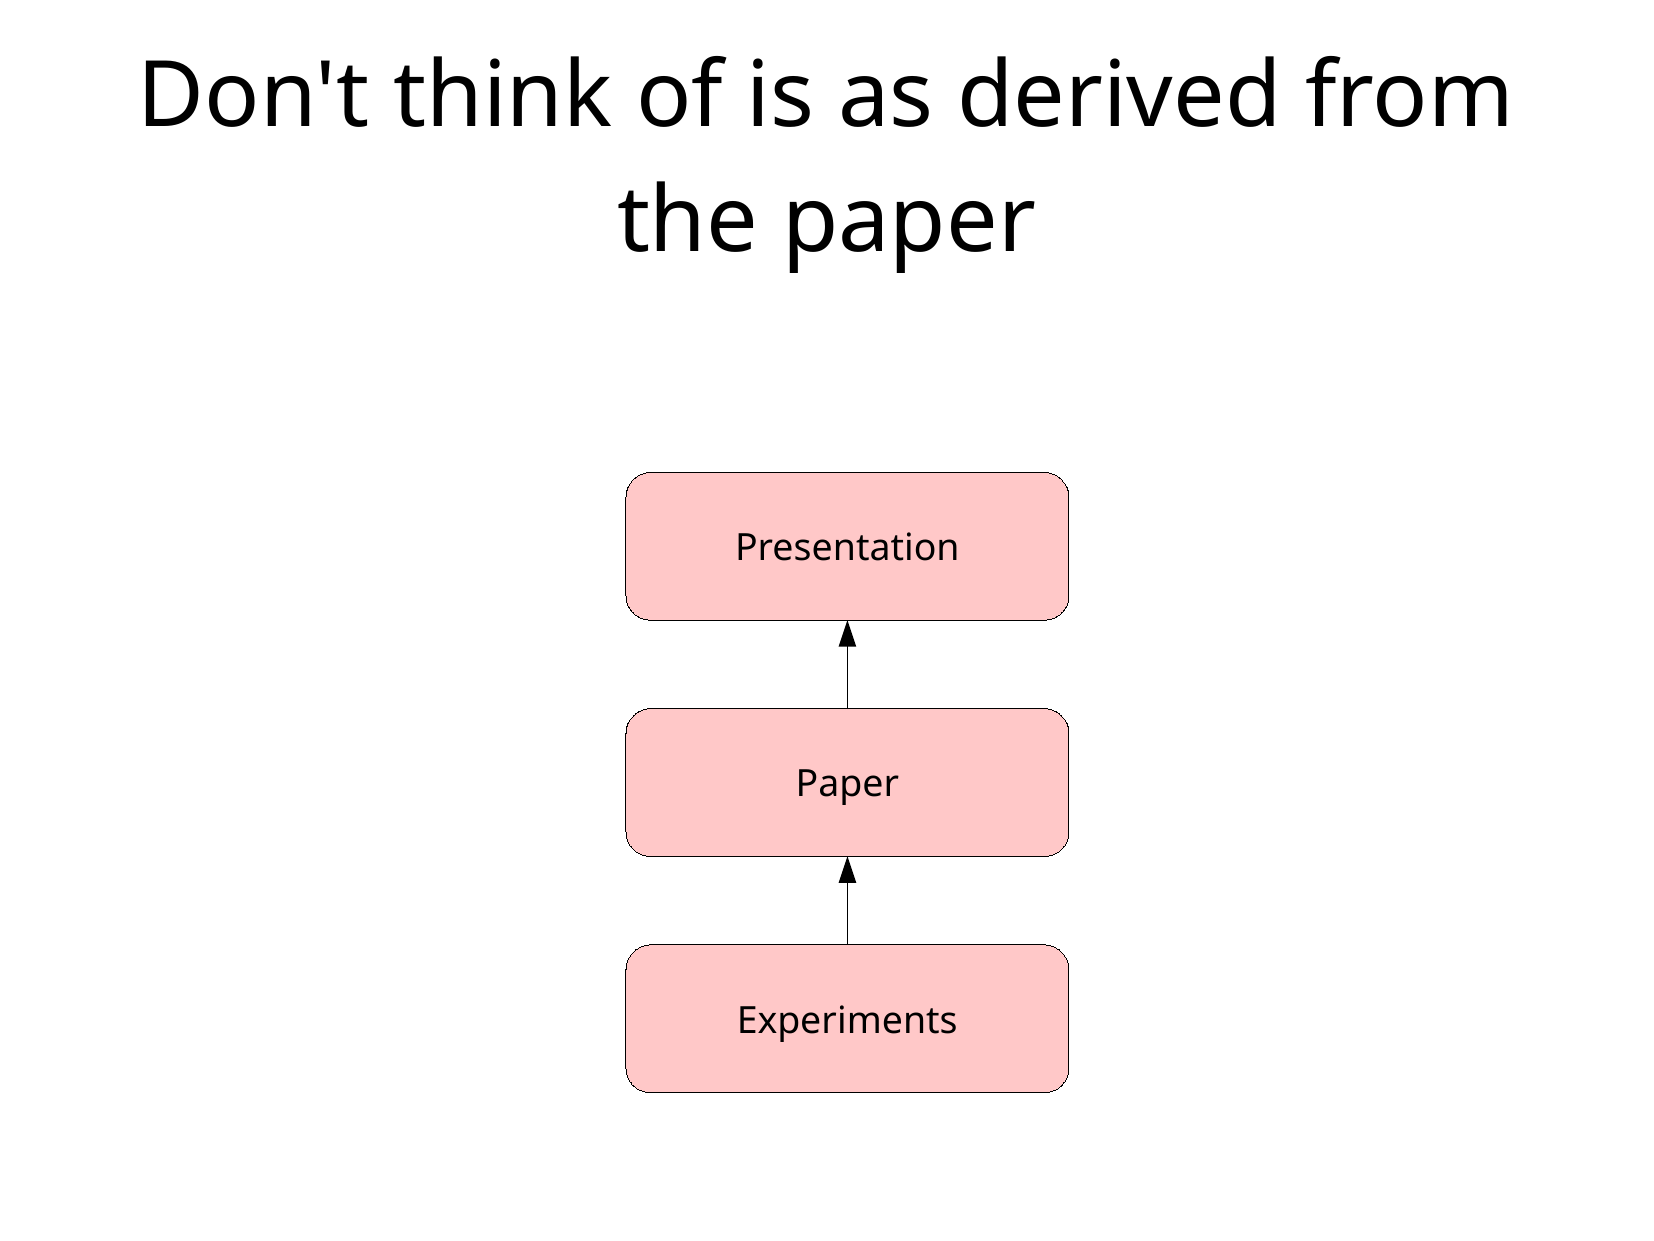

# Don't think of is as derived from the paper
Presentation
Paper
Experiments